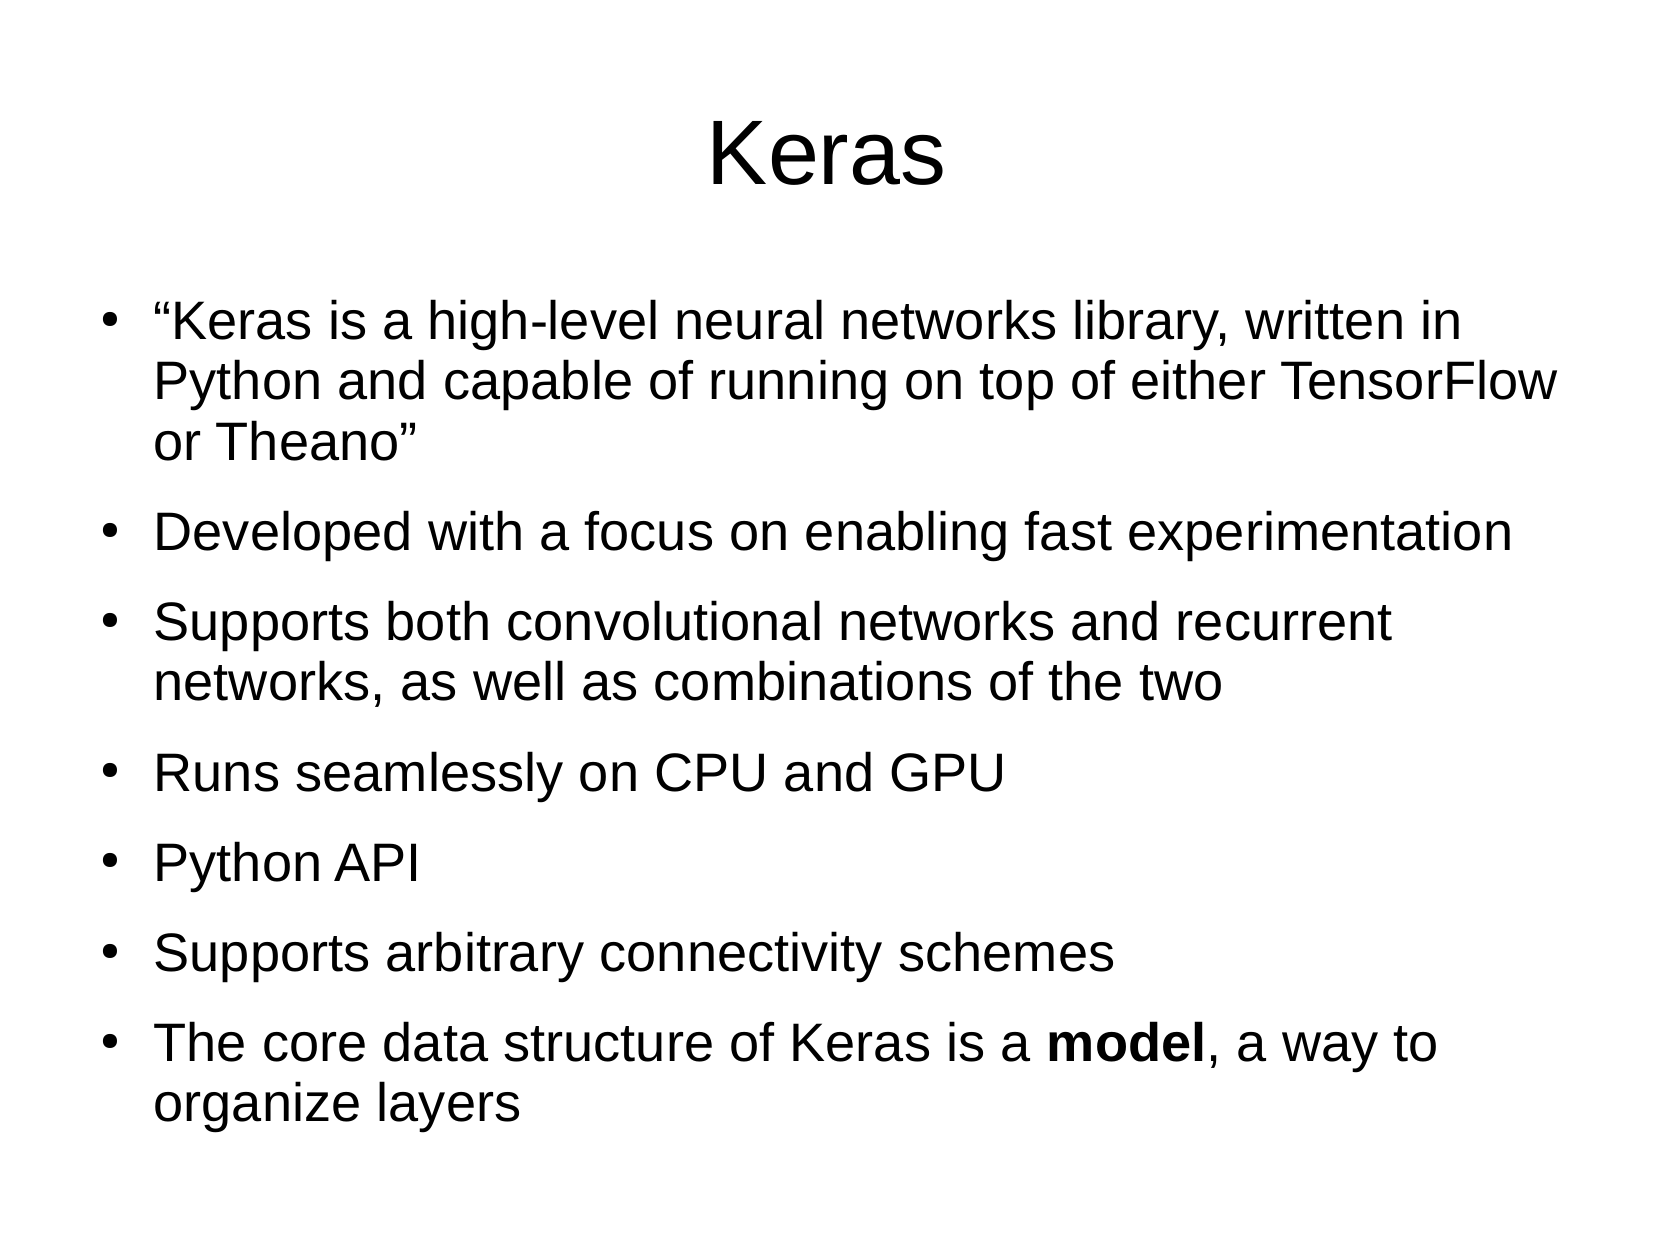

# Keras
“Keras is a high-level neural networks library, written in Python and capable of running on top of either TensorFlow or Theano”
Developed with a focus on enabling fast experimentation
Supports both convolutional networks and recurrent networks, as well as combinations of the two
Runs seamlessly on CPU and GPU
Python API
Supports arbitrary connectivity schemes
The core data structure of Keras is a model, a way to organize layers